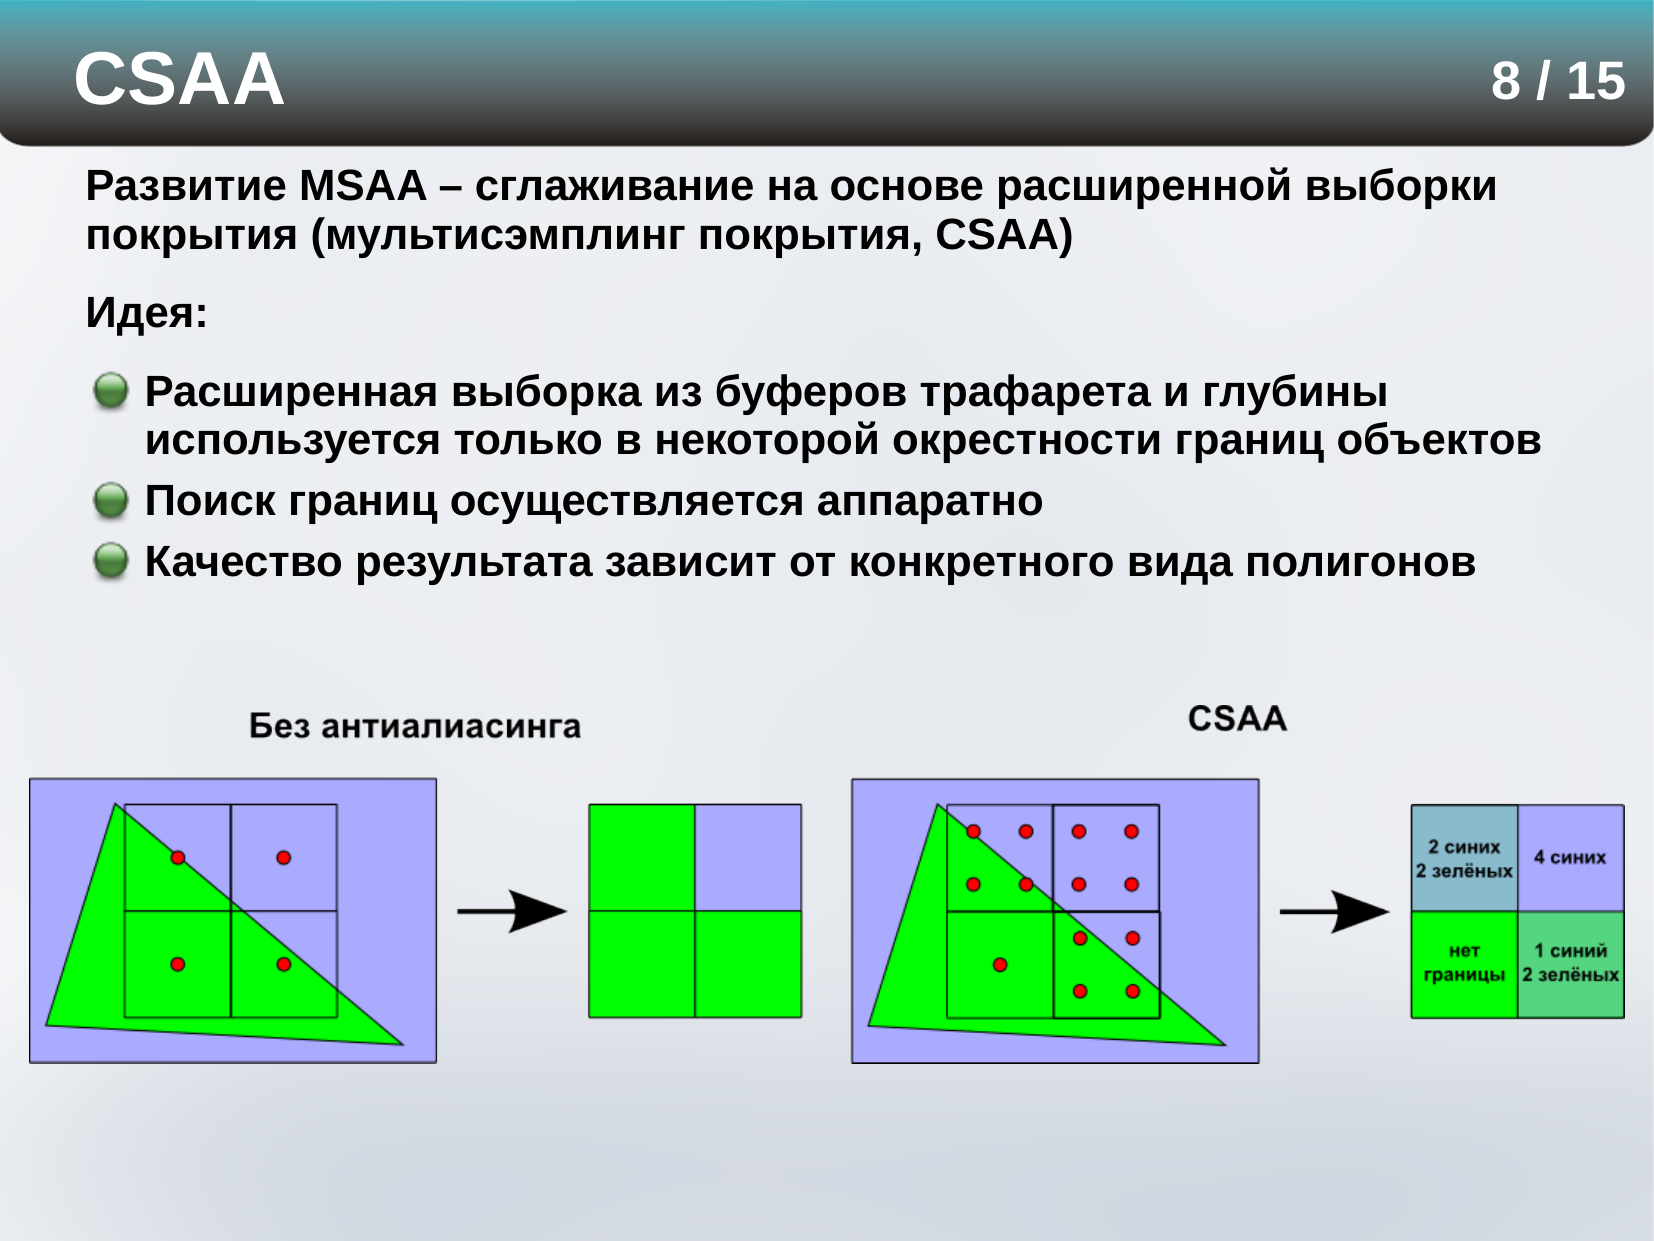

CSAA
Развитие MSAA – сглаживание на основе расширенной выборки покрытия (мультисэмплинг покрытия, CSAA)
Идея:
Расширенная выборка из буферов трафарета и глубины используется только в некоторой окрестности границ объектов
Поиск границ осуществляется аппаратно
Качество результата зависит от конкретного вида полигонов